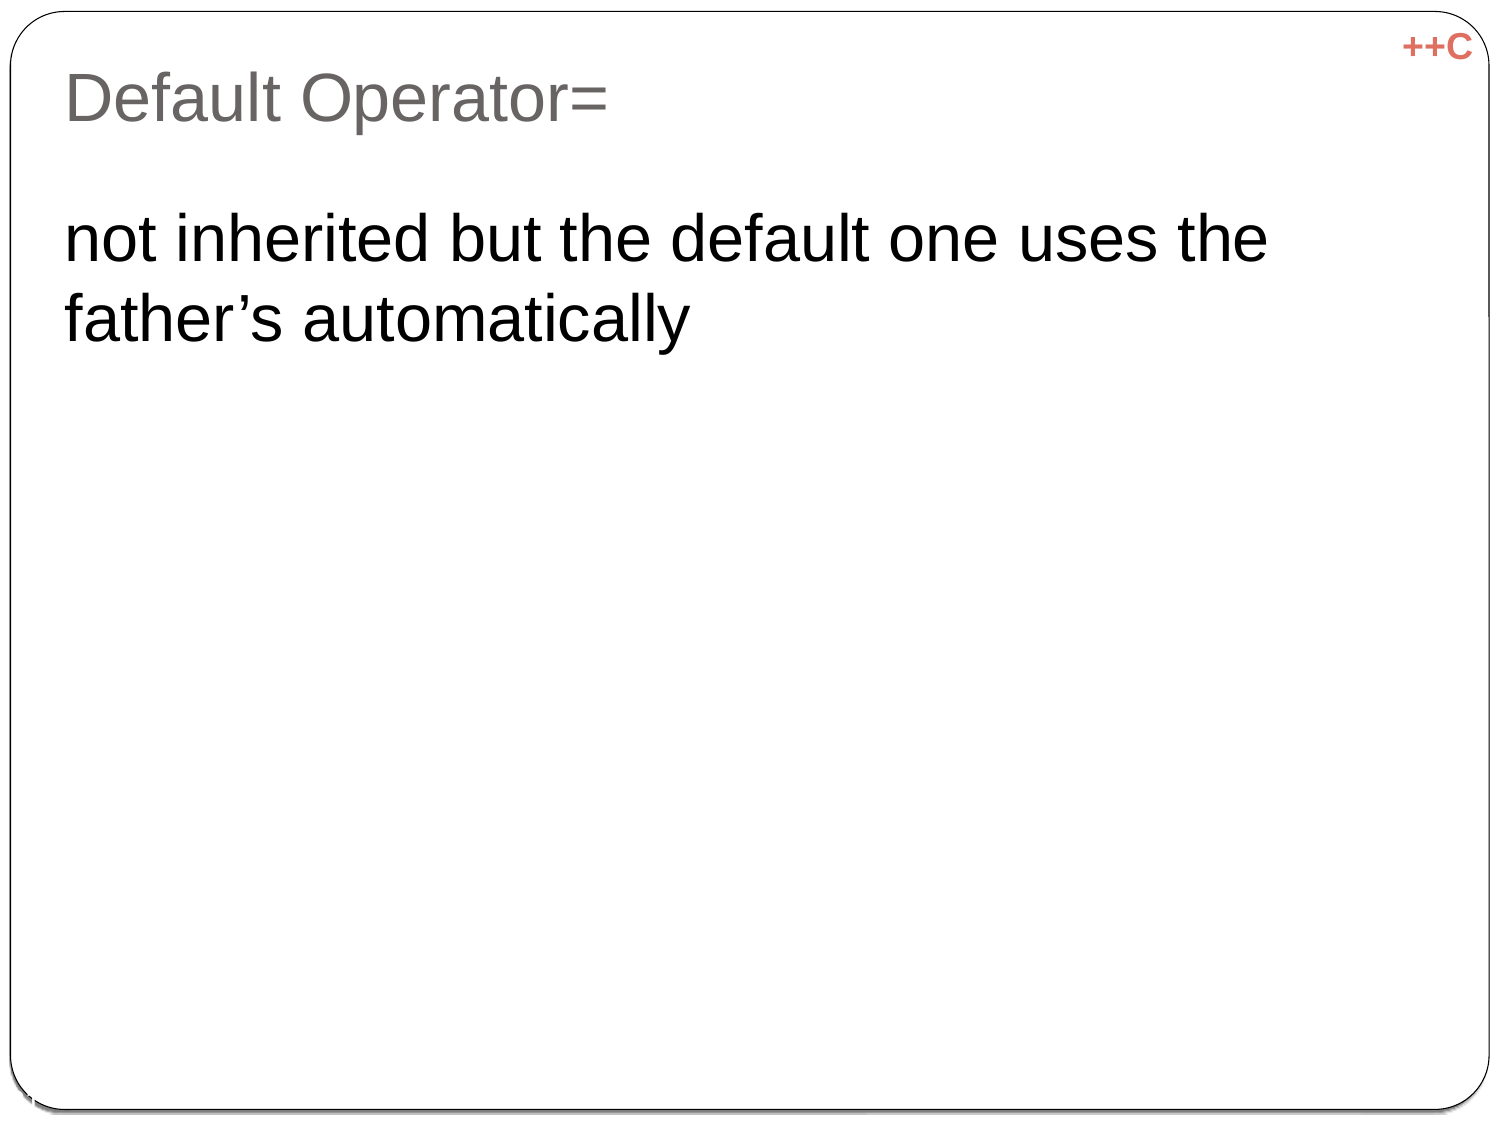

# Default Operator=
not inherited but the default one uses the father’s automatically